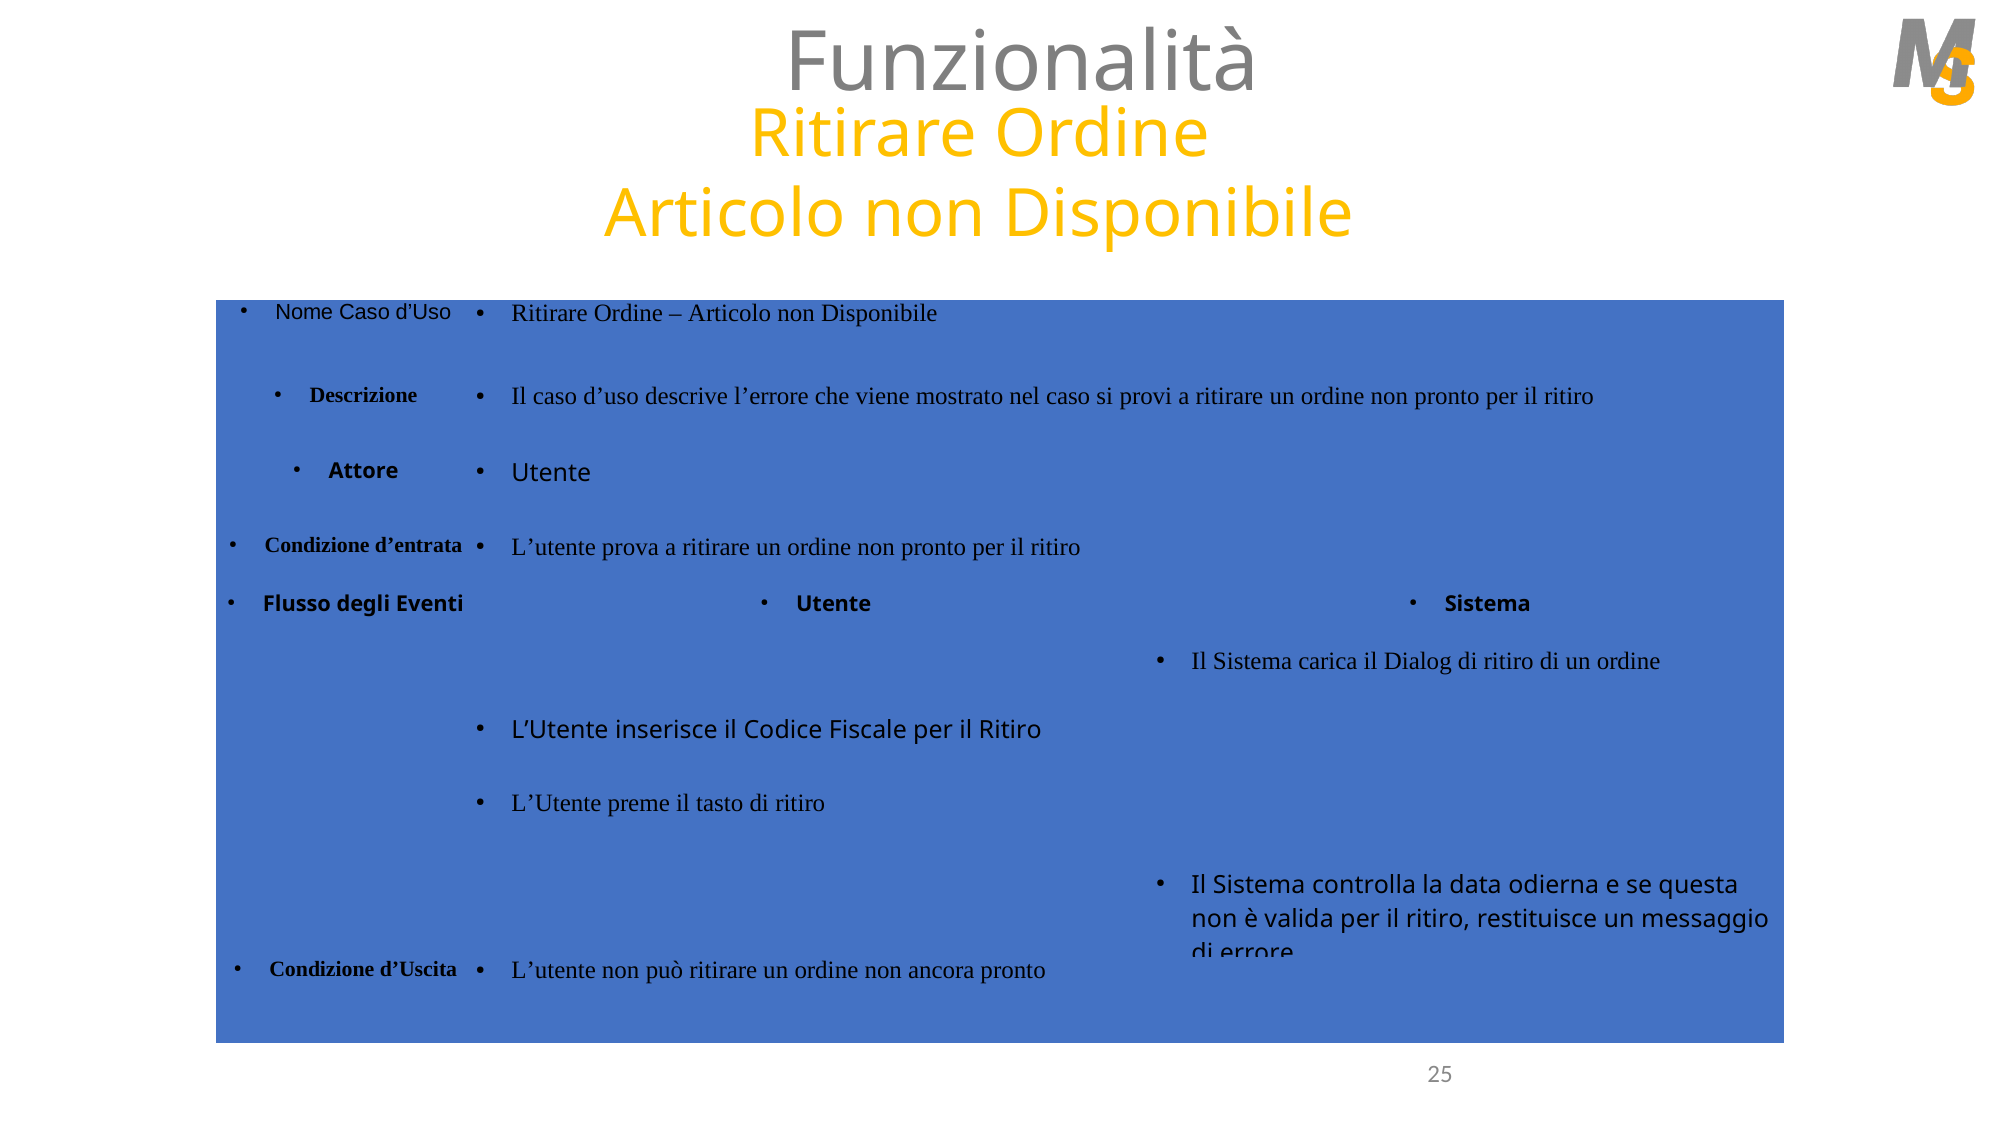

Funzionalità
Ritirare Ordine
Articolo non Disponibile
| Nome Caso d’Uso | Ritirare Ordine – Articolo non Disponibile | |
| --- | --- | --- |
| Descrizione | Il caso d’uso descrive l’errore che viene mostrato nel caso si provi a ritirare un ordine non pronto per il ritiro | |
| Attore | Utente | |
| Condizione d’entrata | L’utente prova a ritirare un ordine non pronto per il ritiro | |
| Flusso degli Eventi | Utente | Sistema |
| | | Il Sistema carica il Dialog di ritiro di un ordine |
| | L’Utente inserisce il Codice Fiscale per il Ritiro | |
| | L’Utente preme il tasto di ritiro | |
| | | Il Sistema controlla la data odierna e se questa non è valida per il ritiro, restituisce un messaggio di errore |
| Condizione d’Uscita | L’utente non può ritirare un ordine non ancora pronto | |